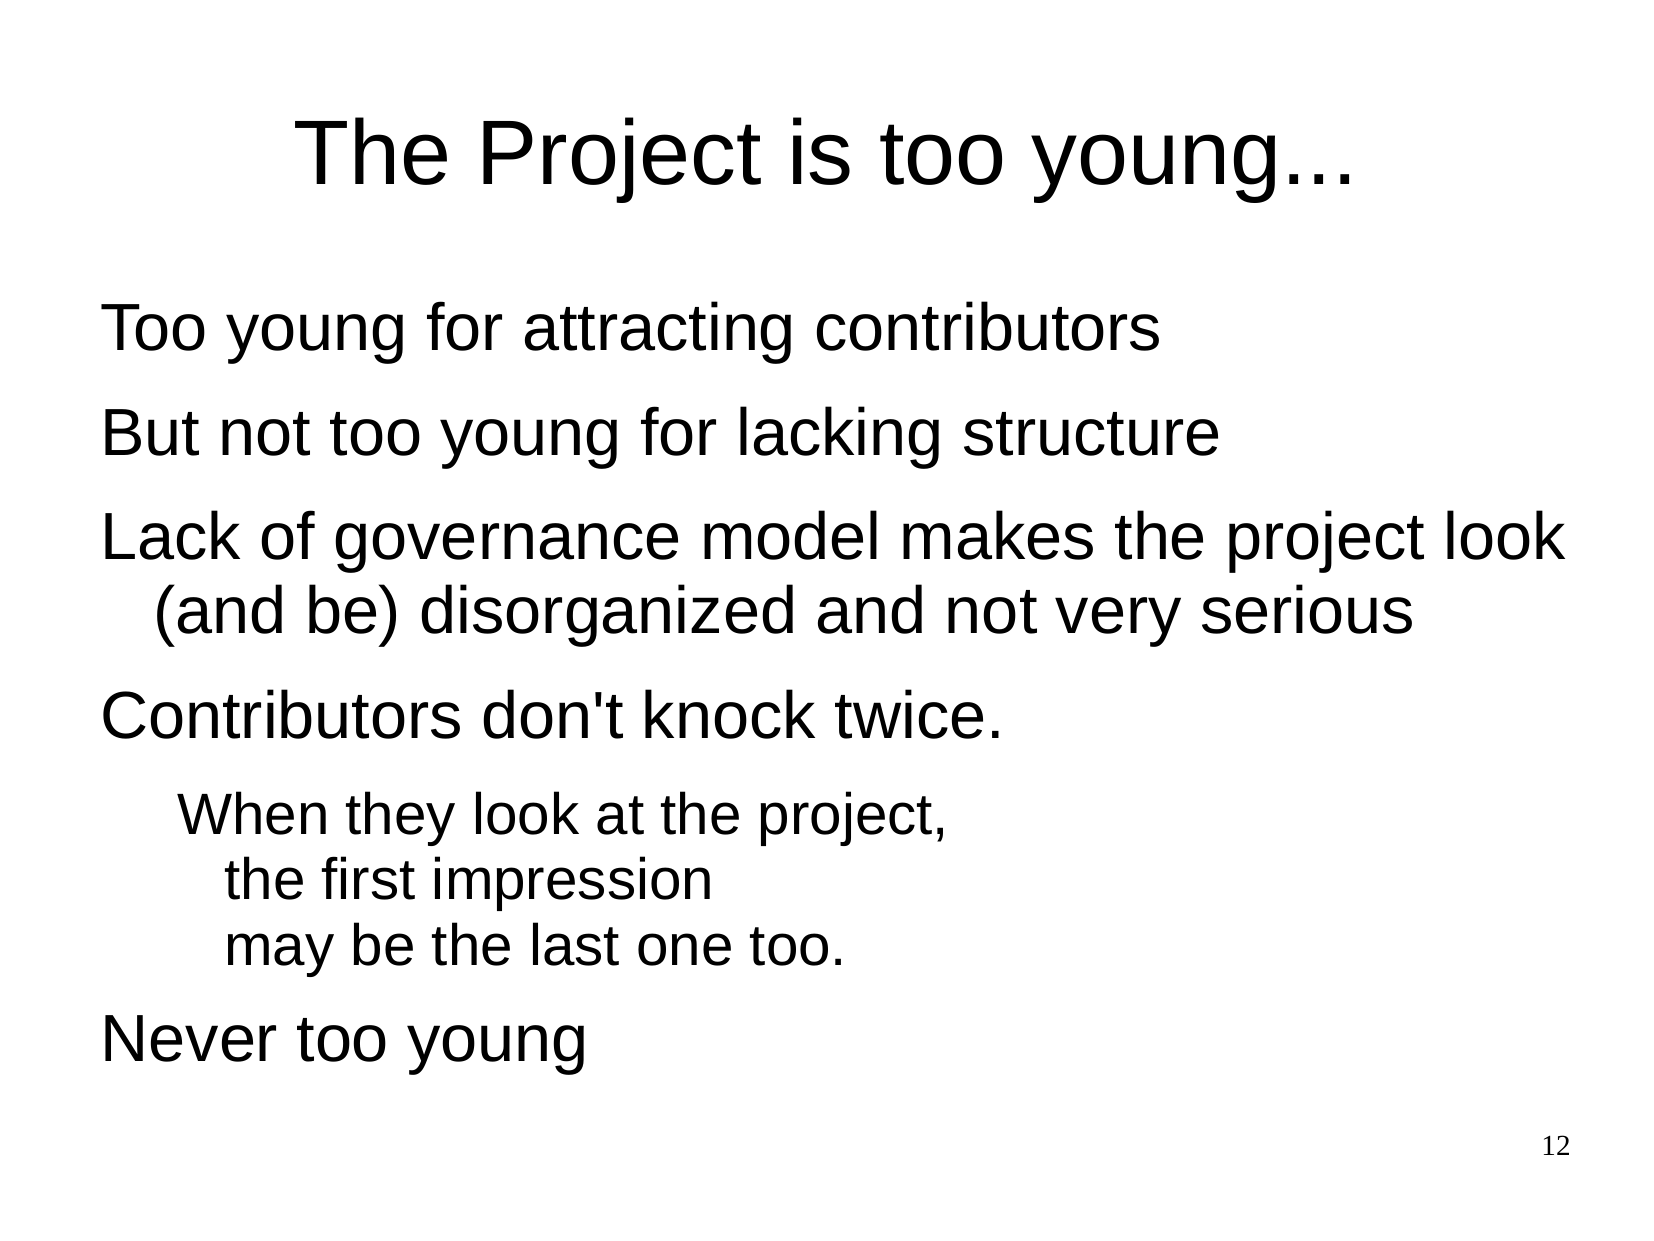

# The Project is too young...
Too young for attracting contributors
But not too young for lacking structure
Lack of governance model makes the project look (and be) disorganized and not very serious
Contributors don't knock twice.
When they look at the project,
the first impression
may be the last one too.
Never too young
12